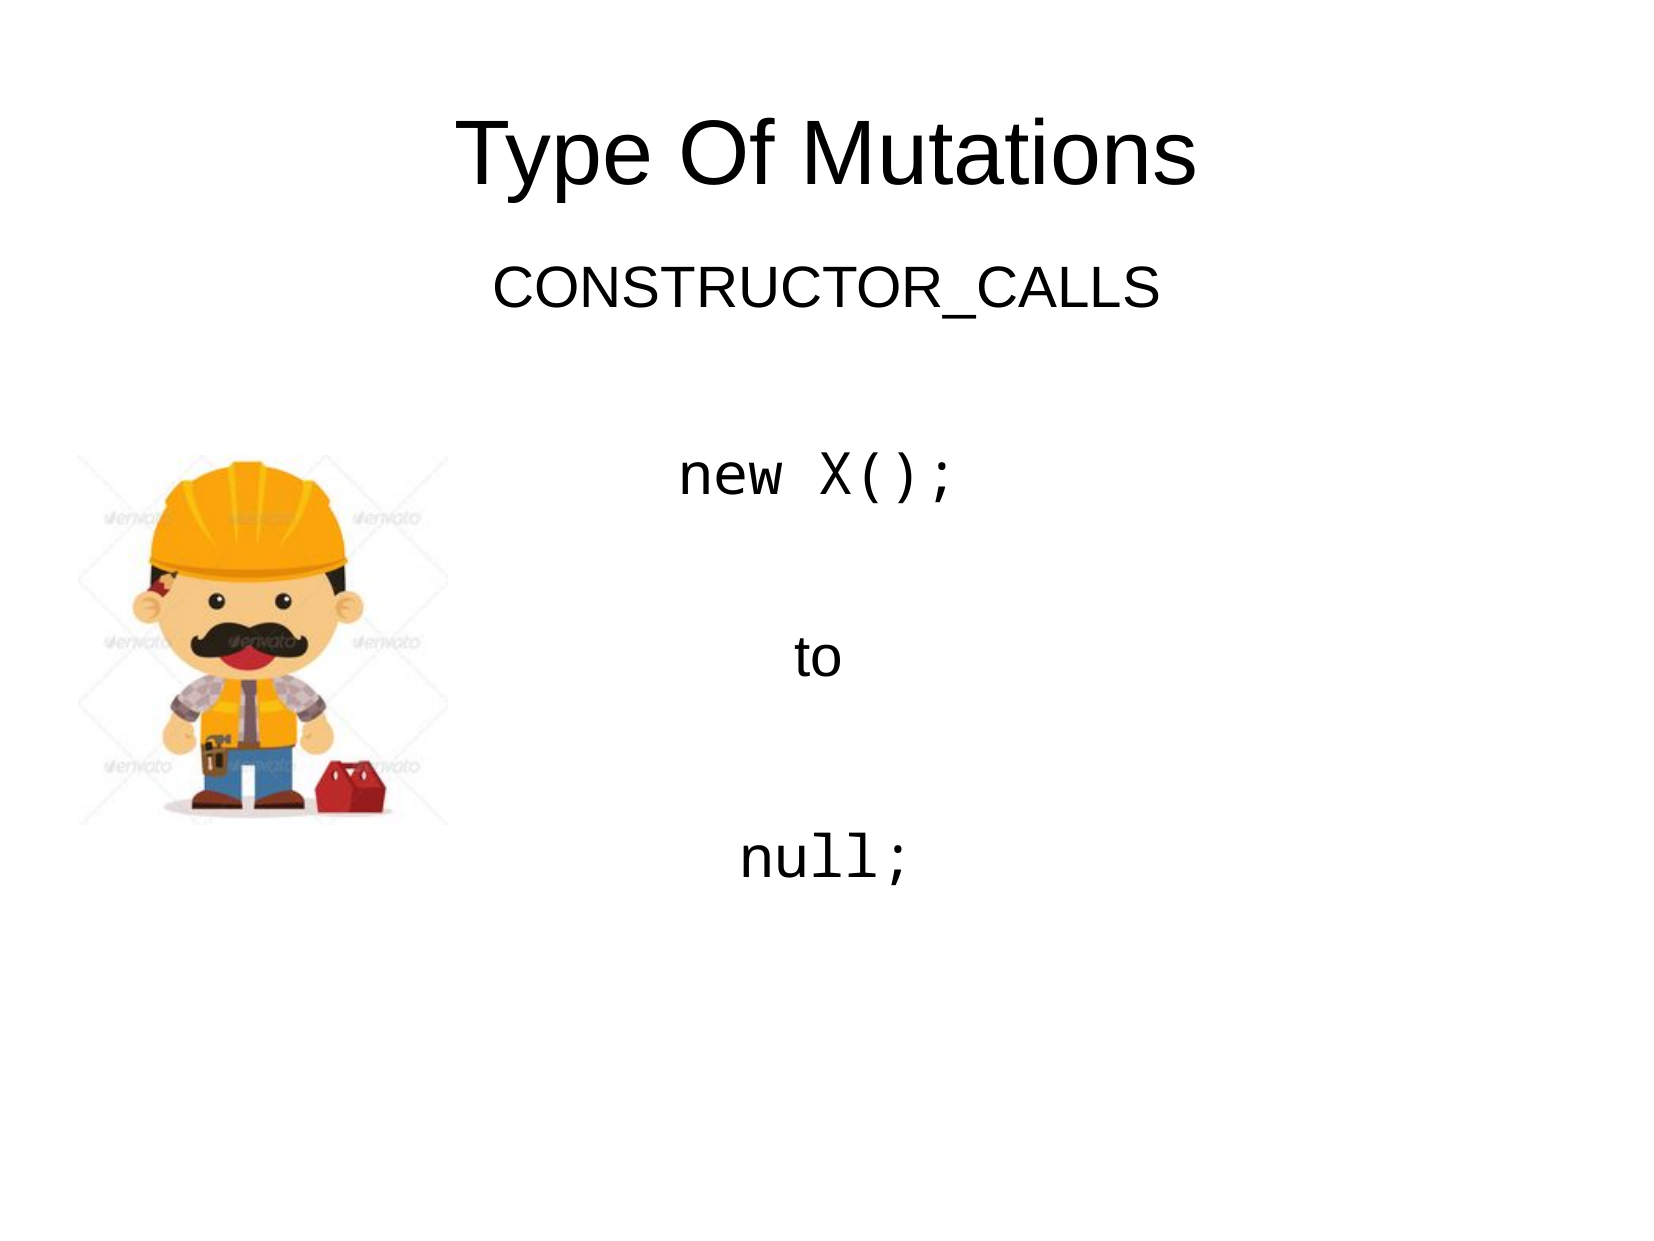

# Type Of Mutations
CONSTRUCTOR_CALLS
new X();
to
null;